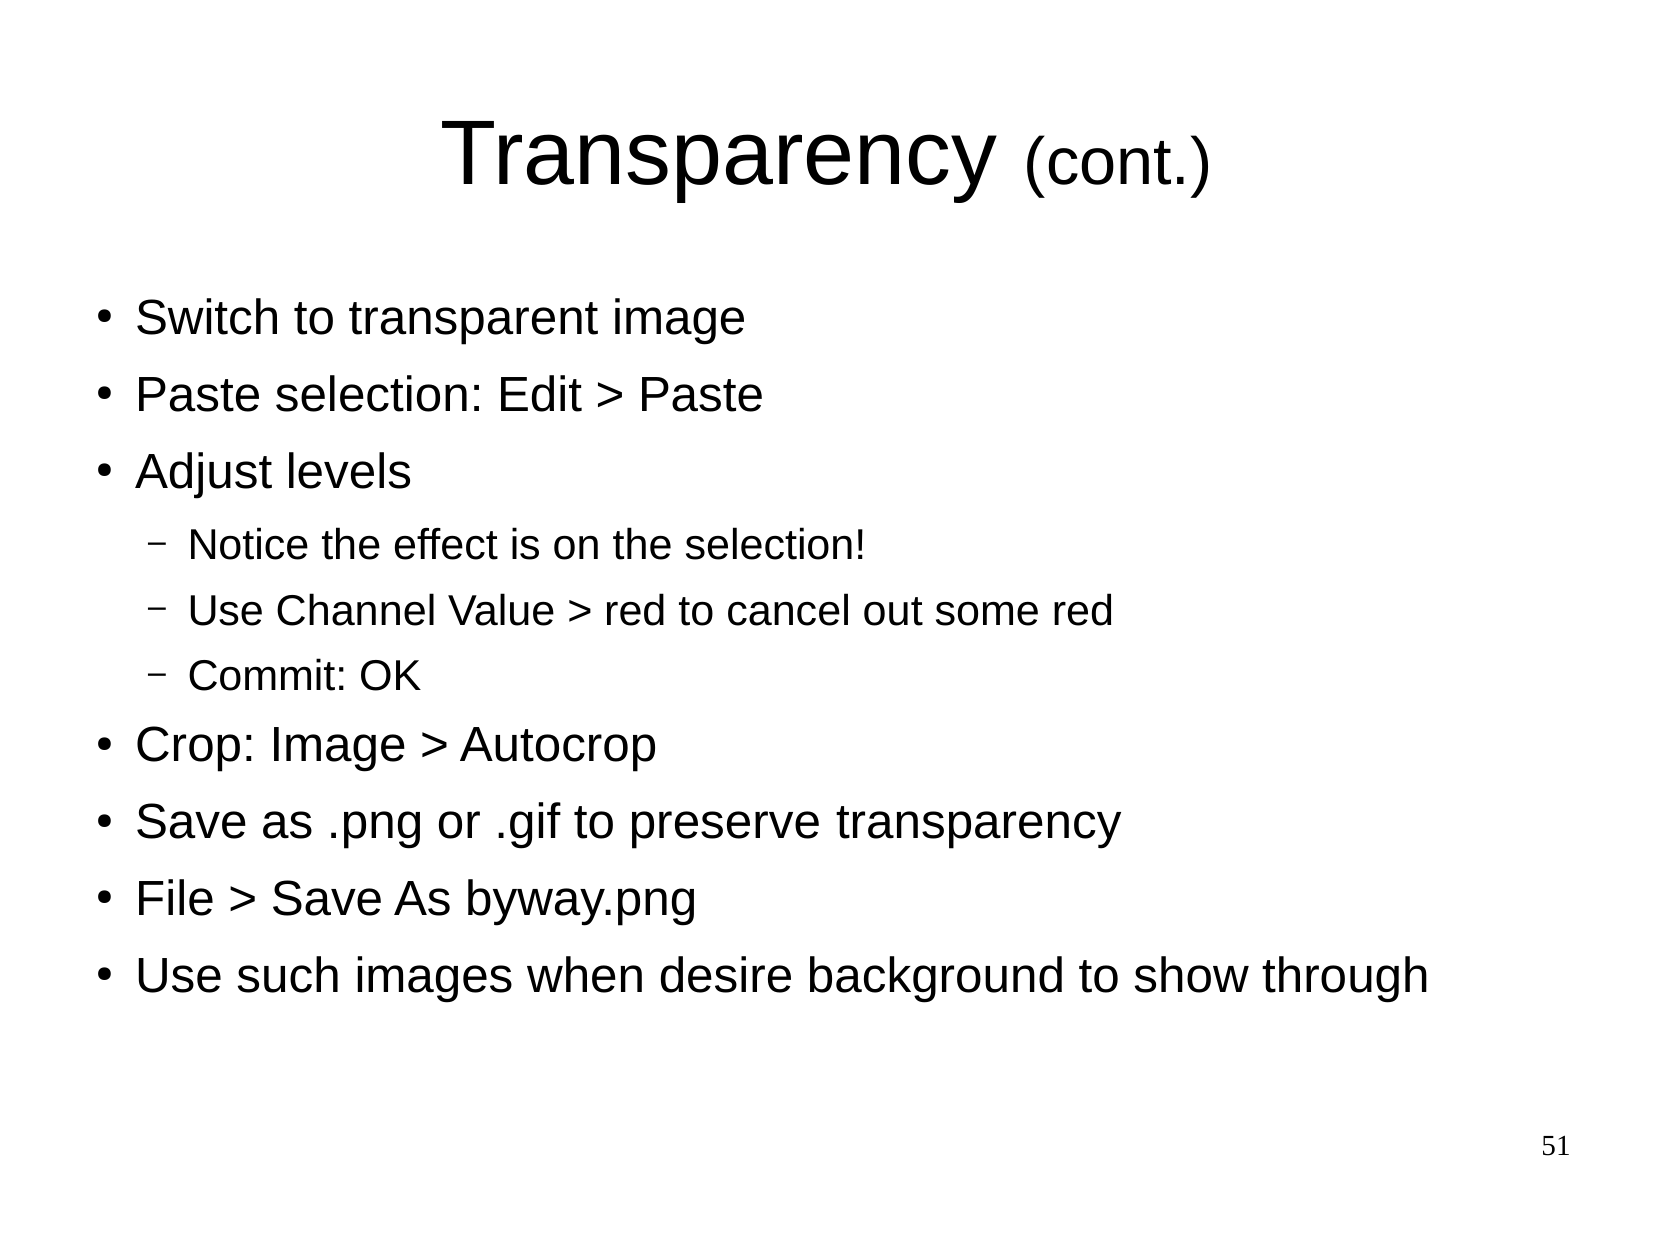

# Transparency (cont.)
Switch to transparent image
Paste selection: Edit > Paste
Adjust levels
Notice the effect is on the selection!
Use Channel Value > red to cancel out some red
Commit: OK
Crop: Image > Autocrop
Save as .png or .gif to preserve transparency
File > Save As byway.png
Use such images when desire background to show through
51